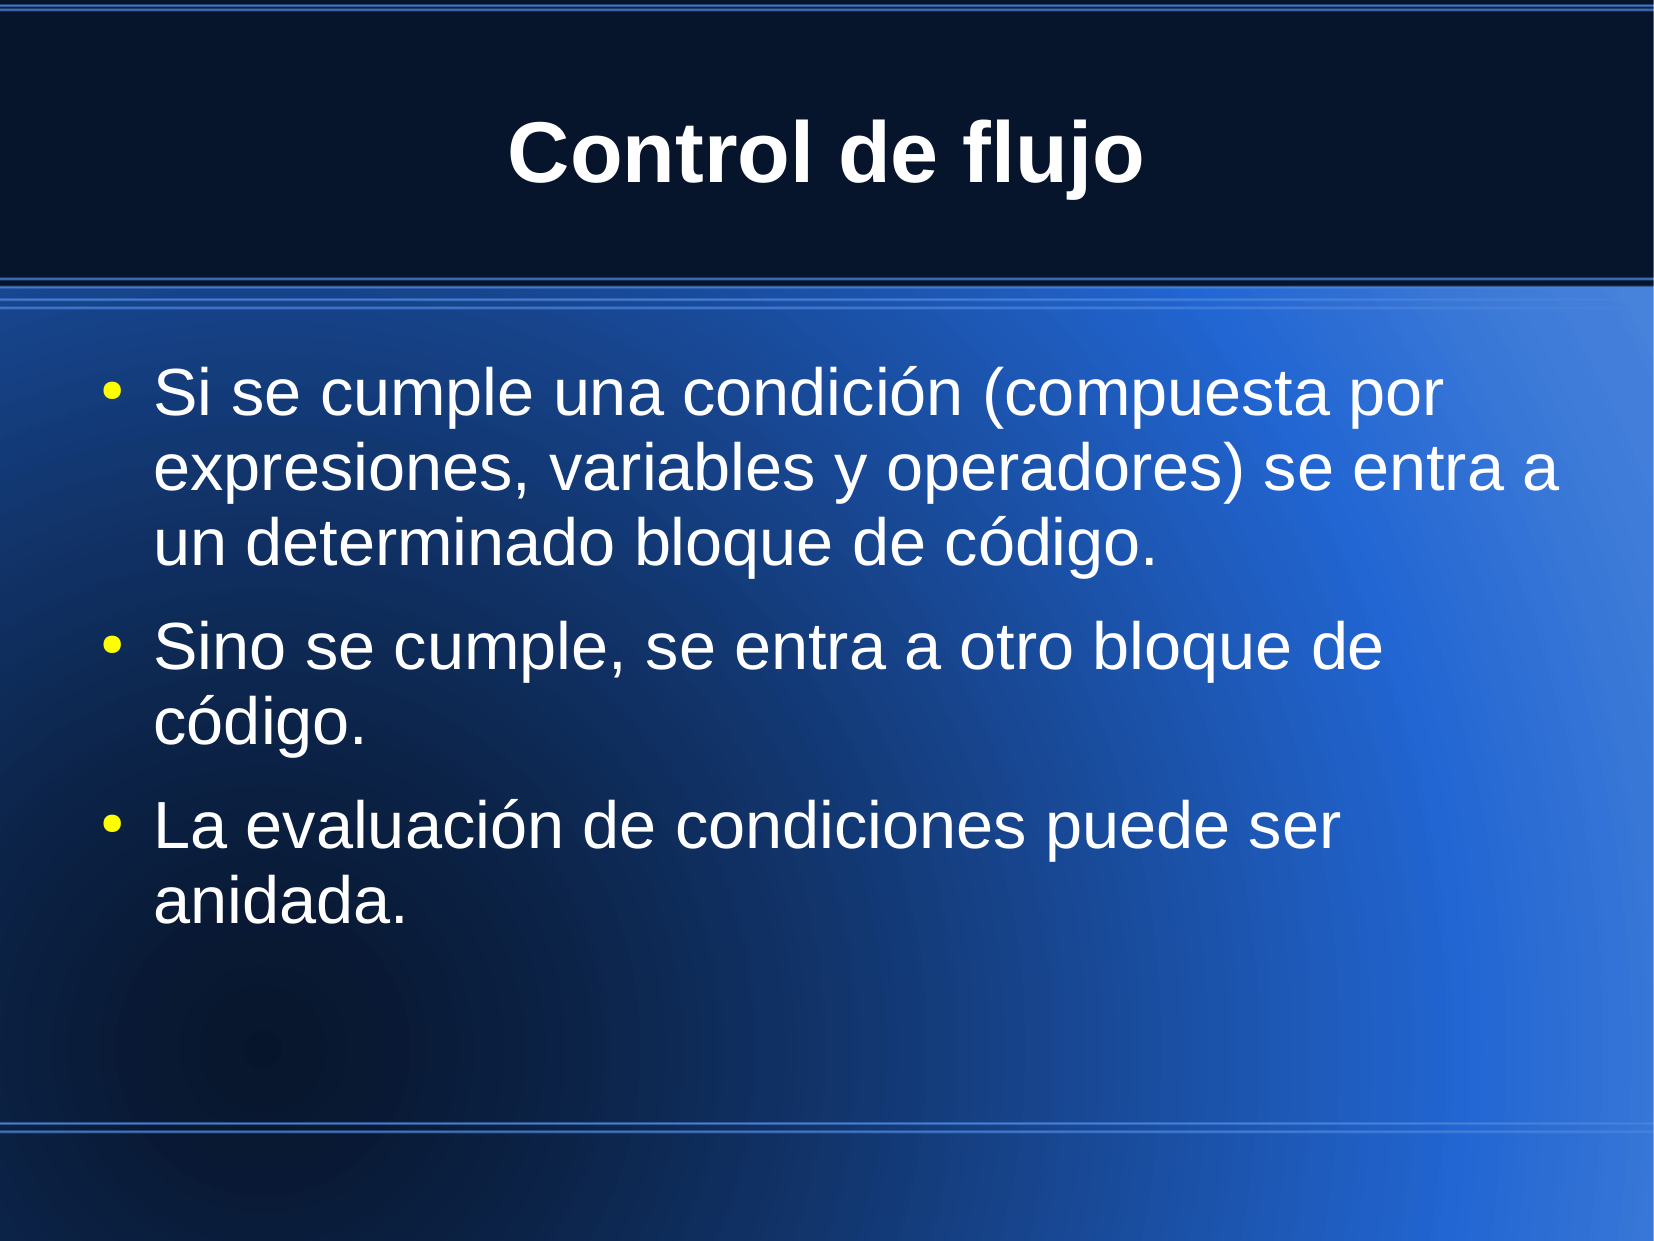

# Control de flujo
Si se cumple una condición (compuesta por expresiones, variables y operadores) se entra a un determinado bloque de código.
Sino se cumple, se entra a otro bloque de código.
La evaluación de condiciones puede ser anidada.